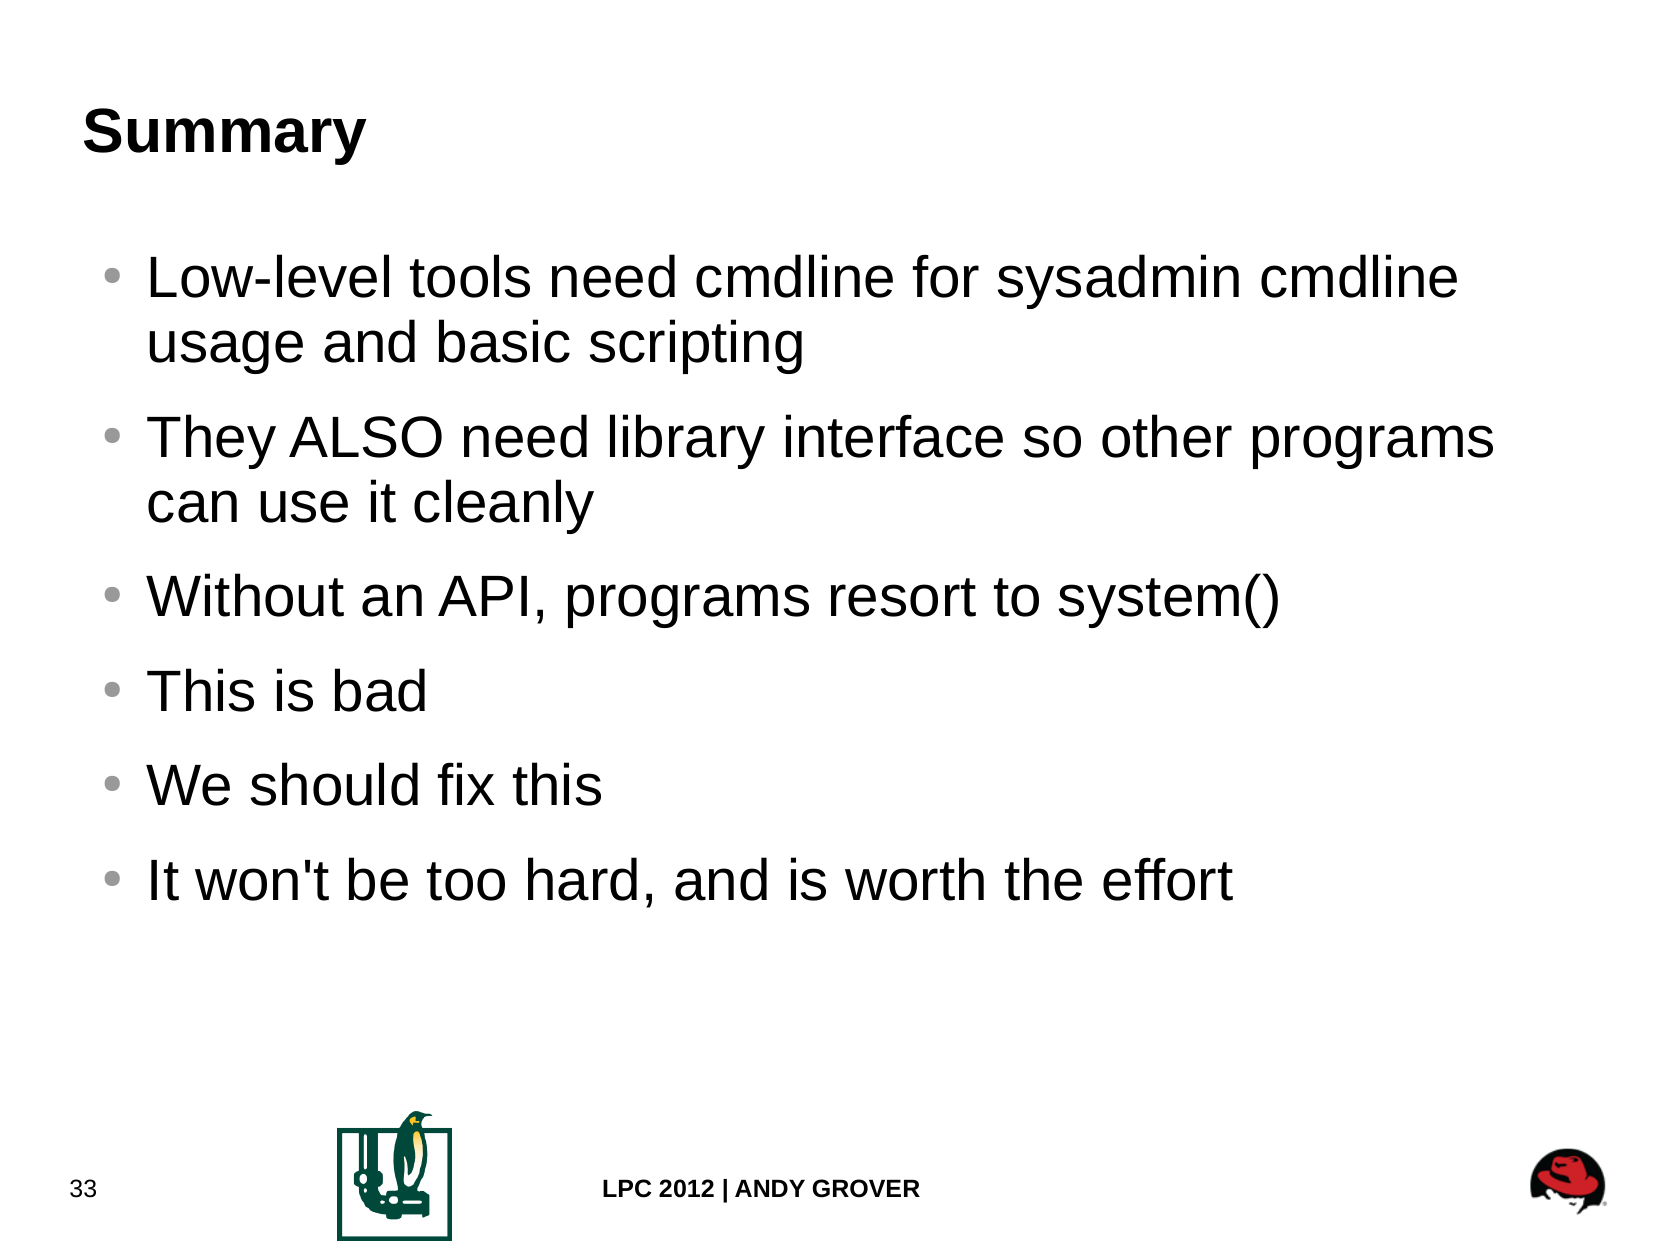

# Summary
Low-level tools need cmdline for sysadmin cmdline usage and basic scripting
They ALSO need library interface so other programs can use it cleanly
Without an API, programs resort to system()
This is bad
We should fix this
It won't be too hard, and is worth the effort